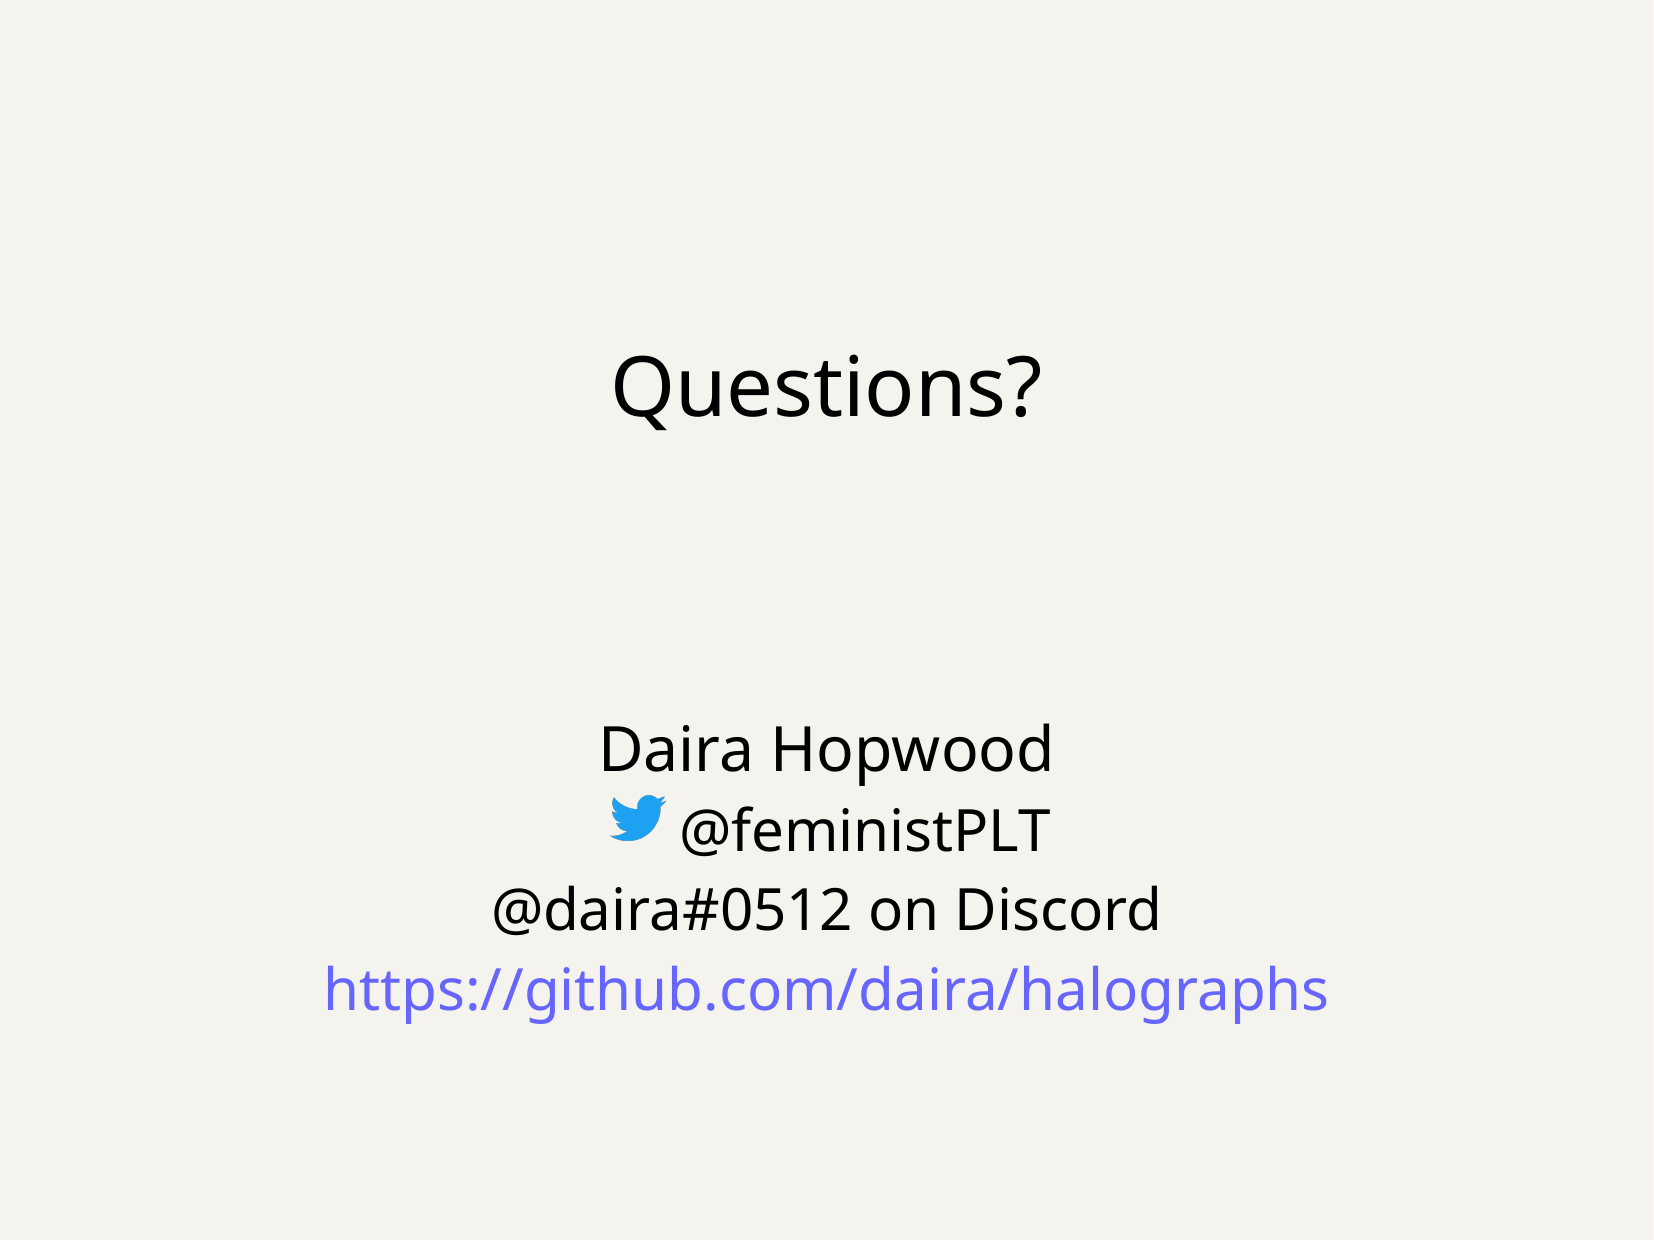

# Questions?
Daira Hopwood
 @feministPLT
@daira#0512 on Discord
https://github.com/daira/halographs